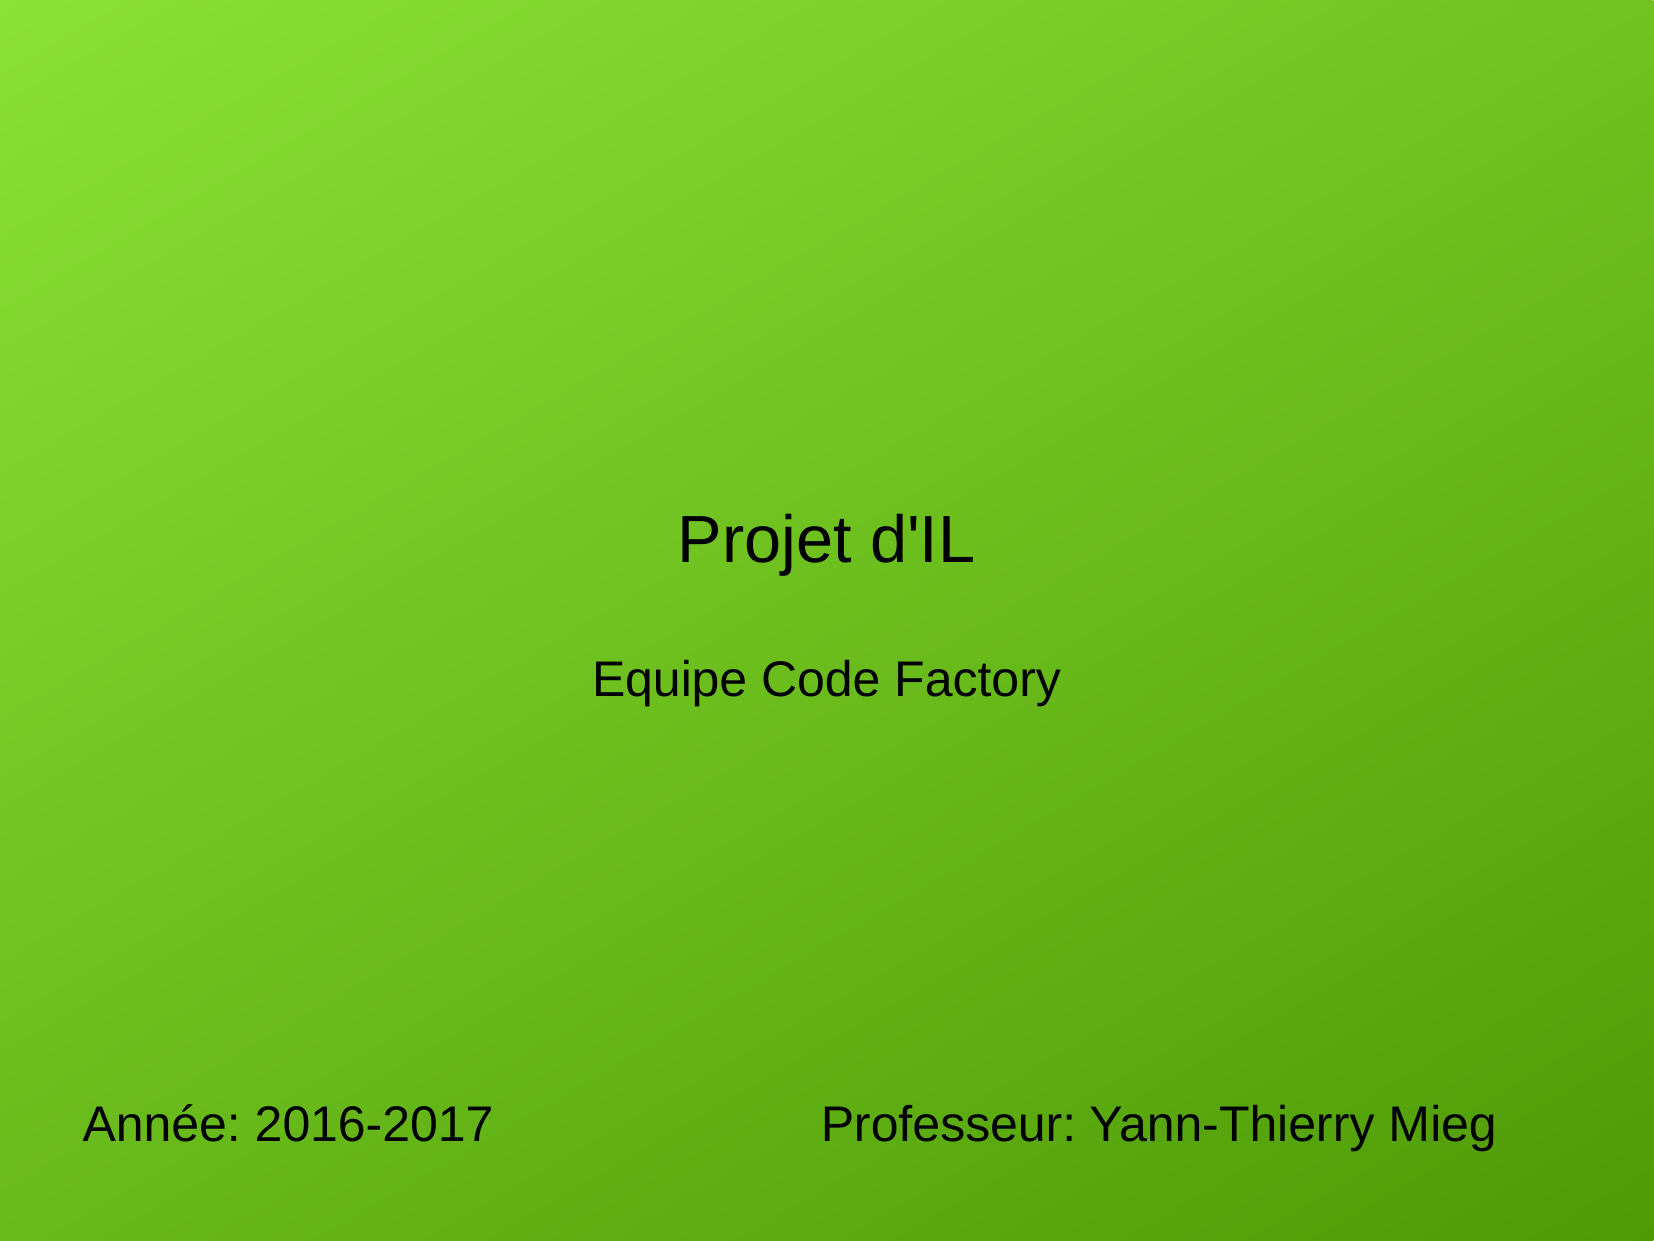

# Projet d'IL
Equipe Code Factory
Année: 2016-2017					Professeur: Yann-Thierry Mieg